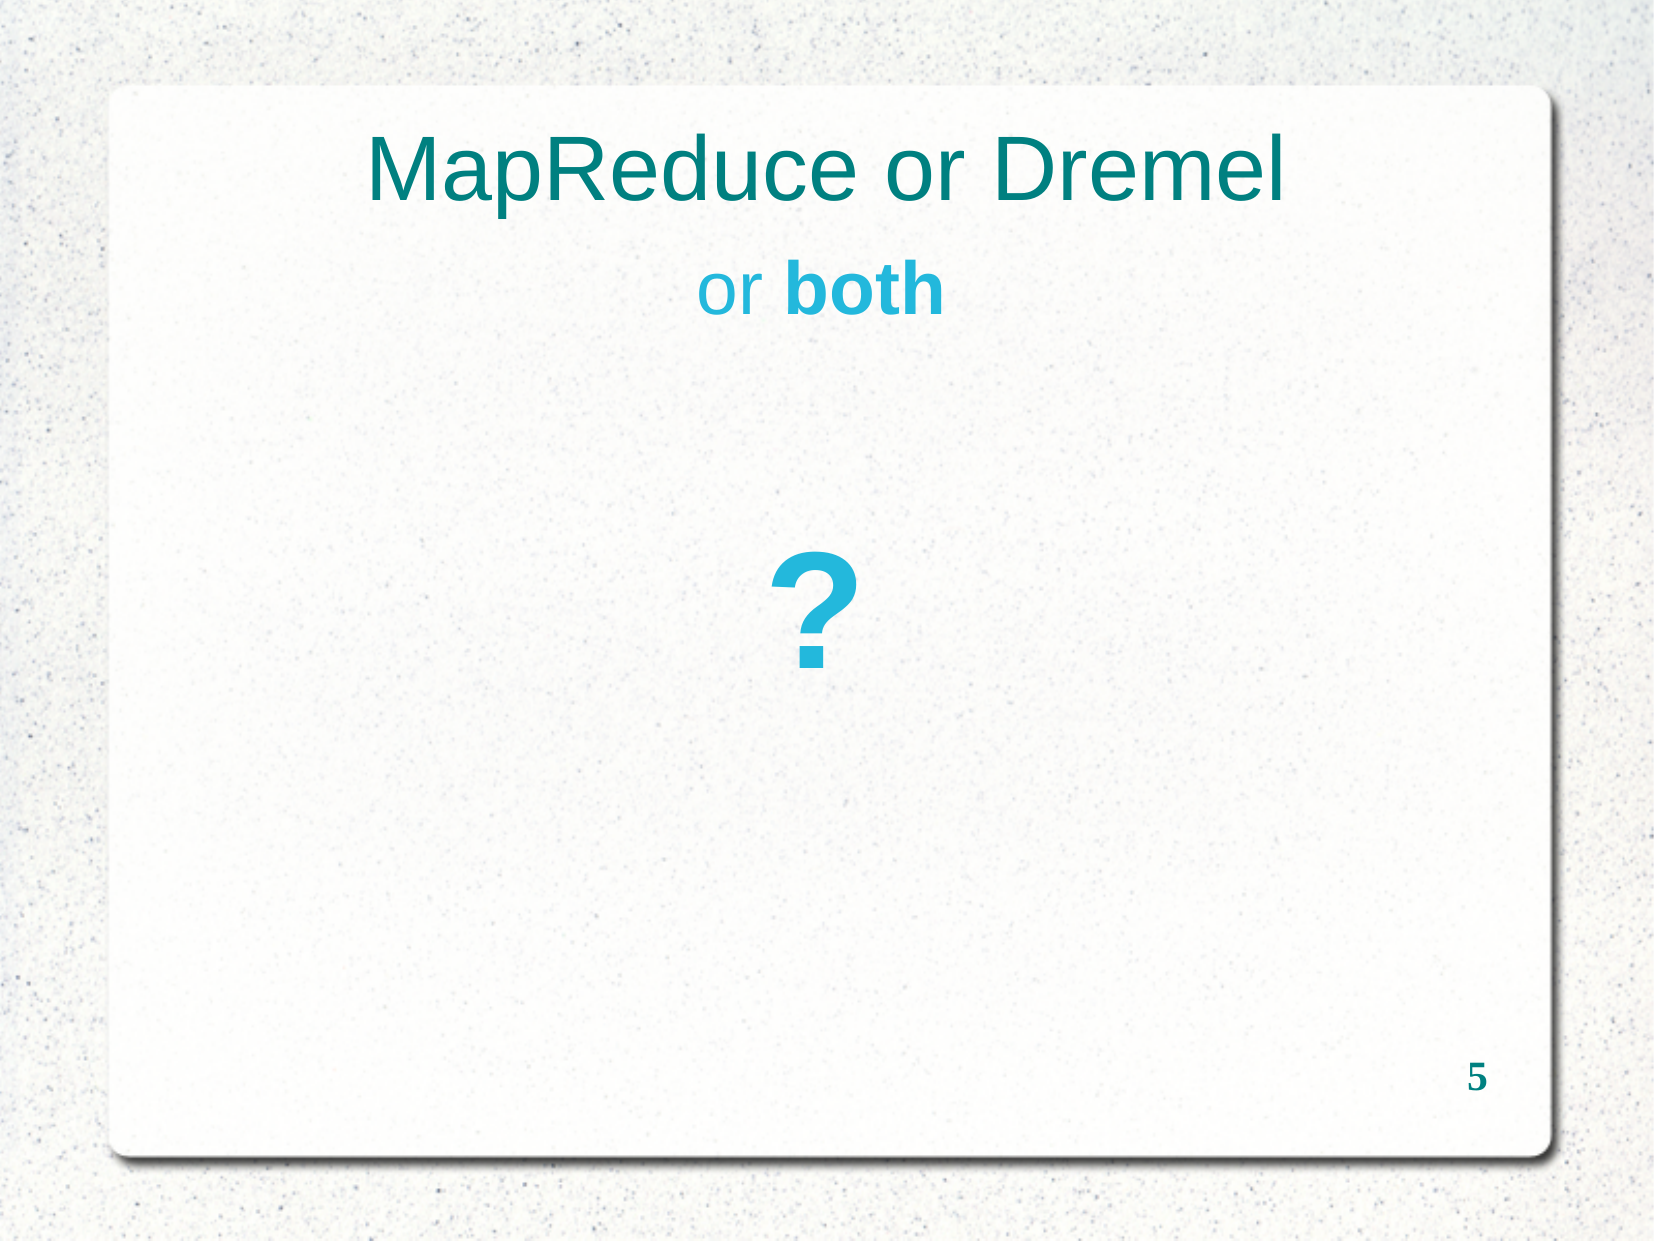

# MapReduce or Dremel
or both
?
5